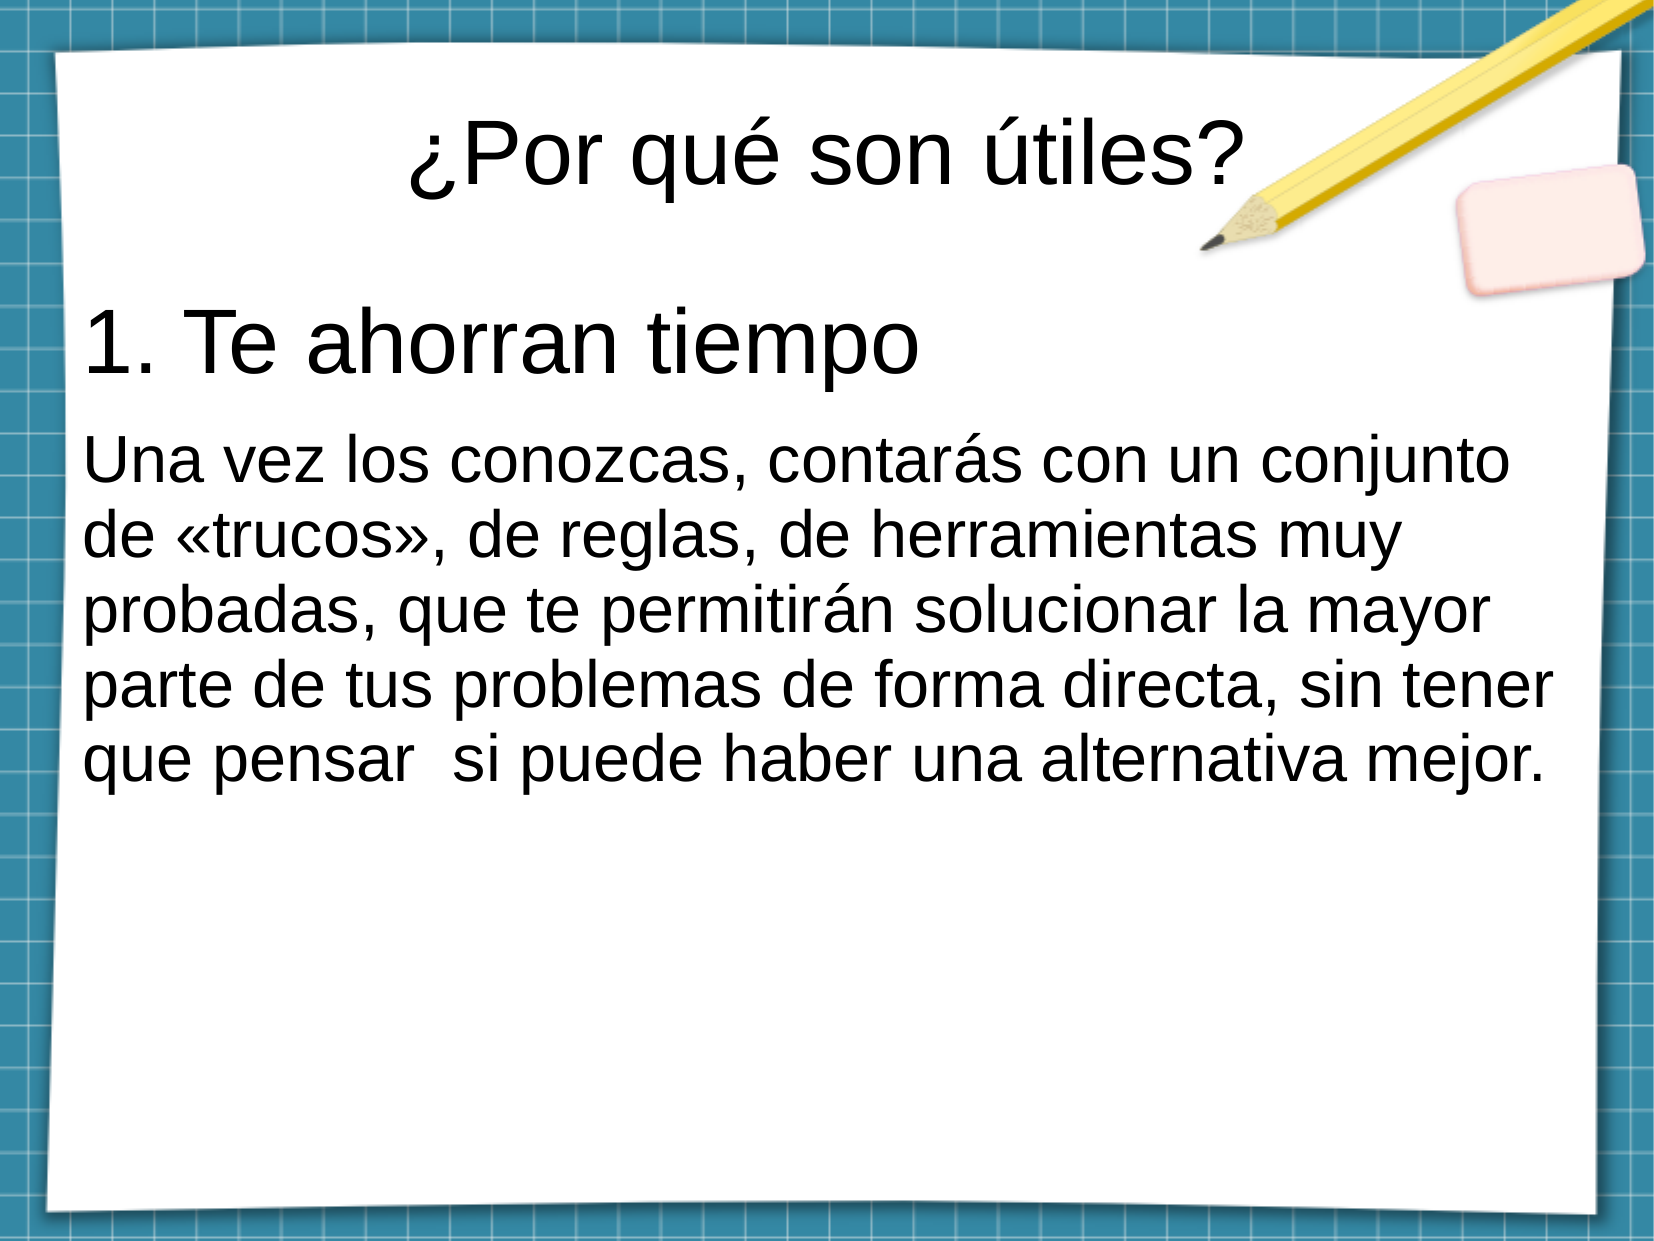

# ¿Por qué son útiles?
1. Te ahorran tiempo
Una vez los conozcas, contarás con un conjunto de «trucos», de reglas, de herramientas muy probadas, que te permitirán solucionar la mayor parte de tus problemas de forma directa, sin tener que pensar si puede haber una alternativa mejor.